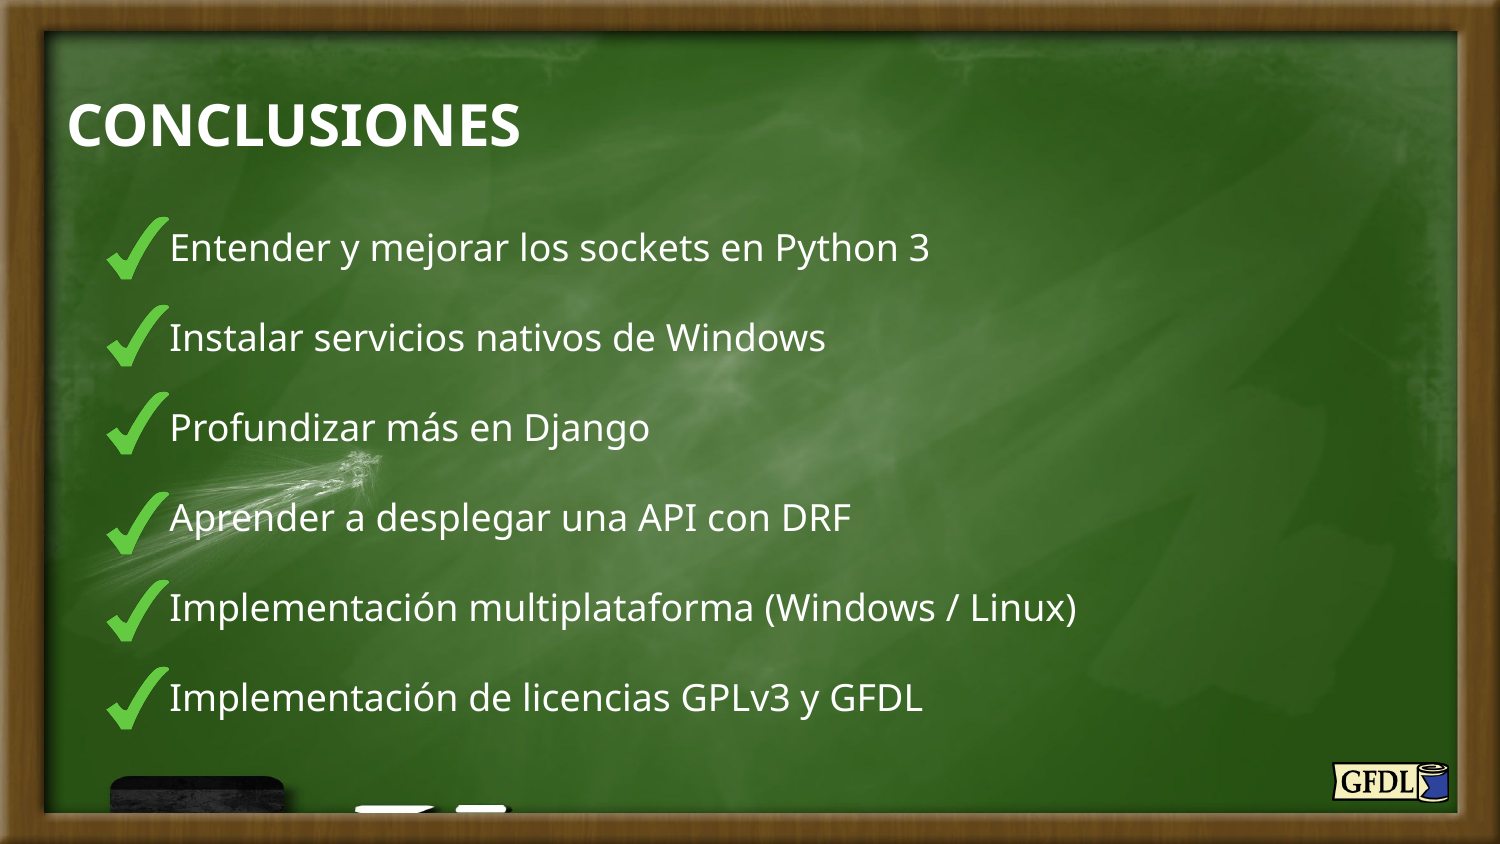

# CONCLUSIONES
Entender y mejorar los sockets en Python 3
Instalar servicios nativos de Windows
Profundizar más en Django
Aprender a desplegar una API con DRF
Implementación multiplataforma (Windows / Linux)
Implementación de licencias GPLv3 y GFDL